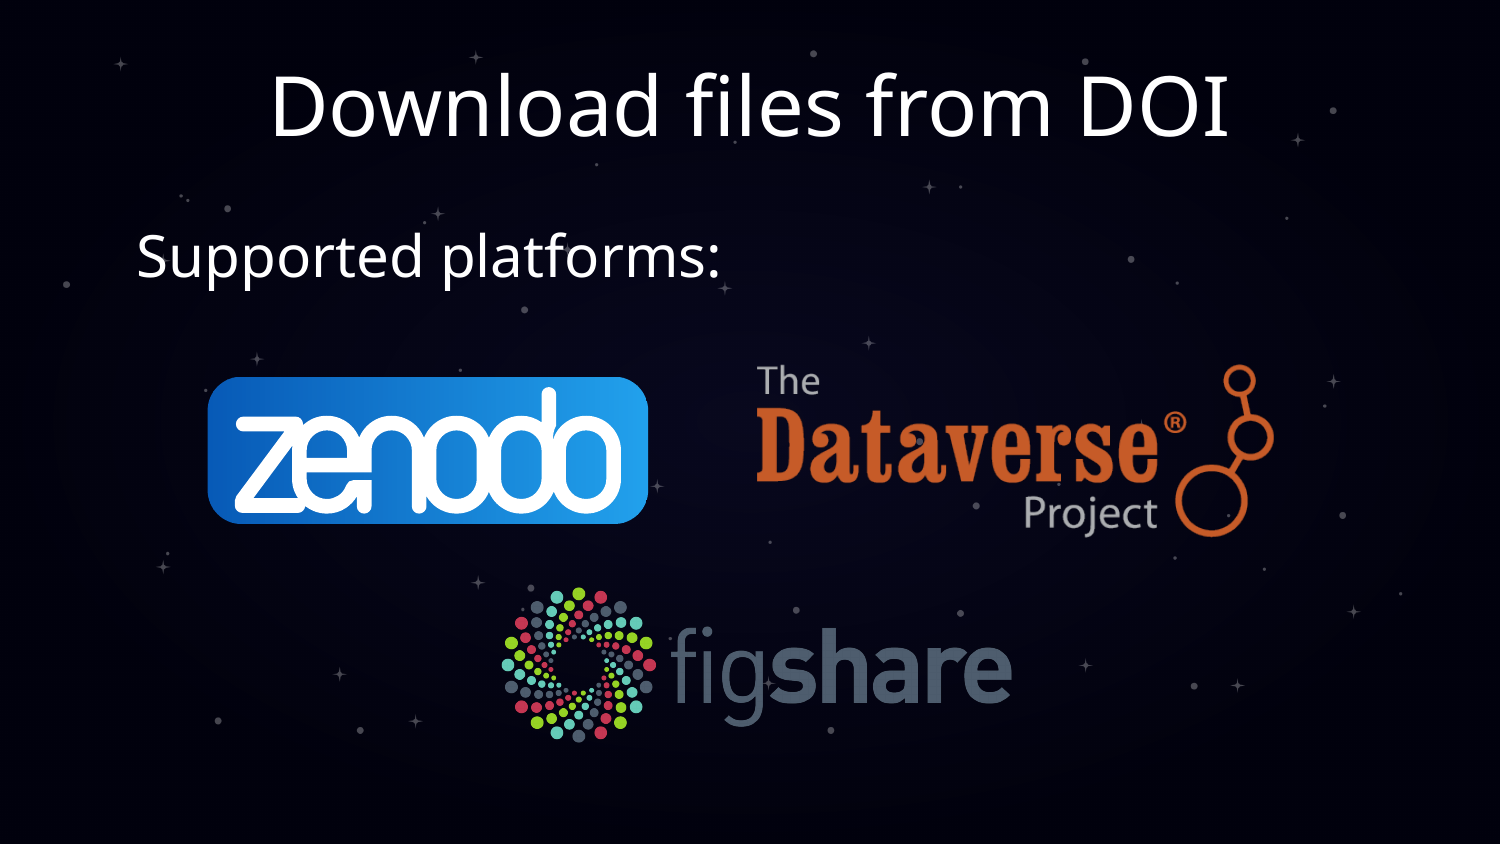

# Download files from DOI
Supported platforms: